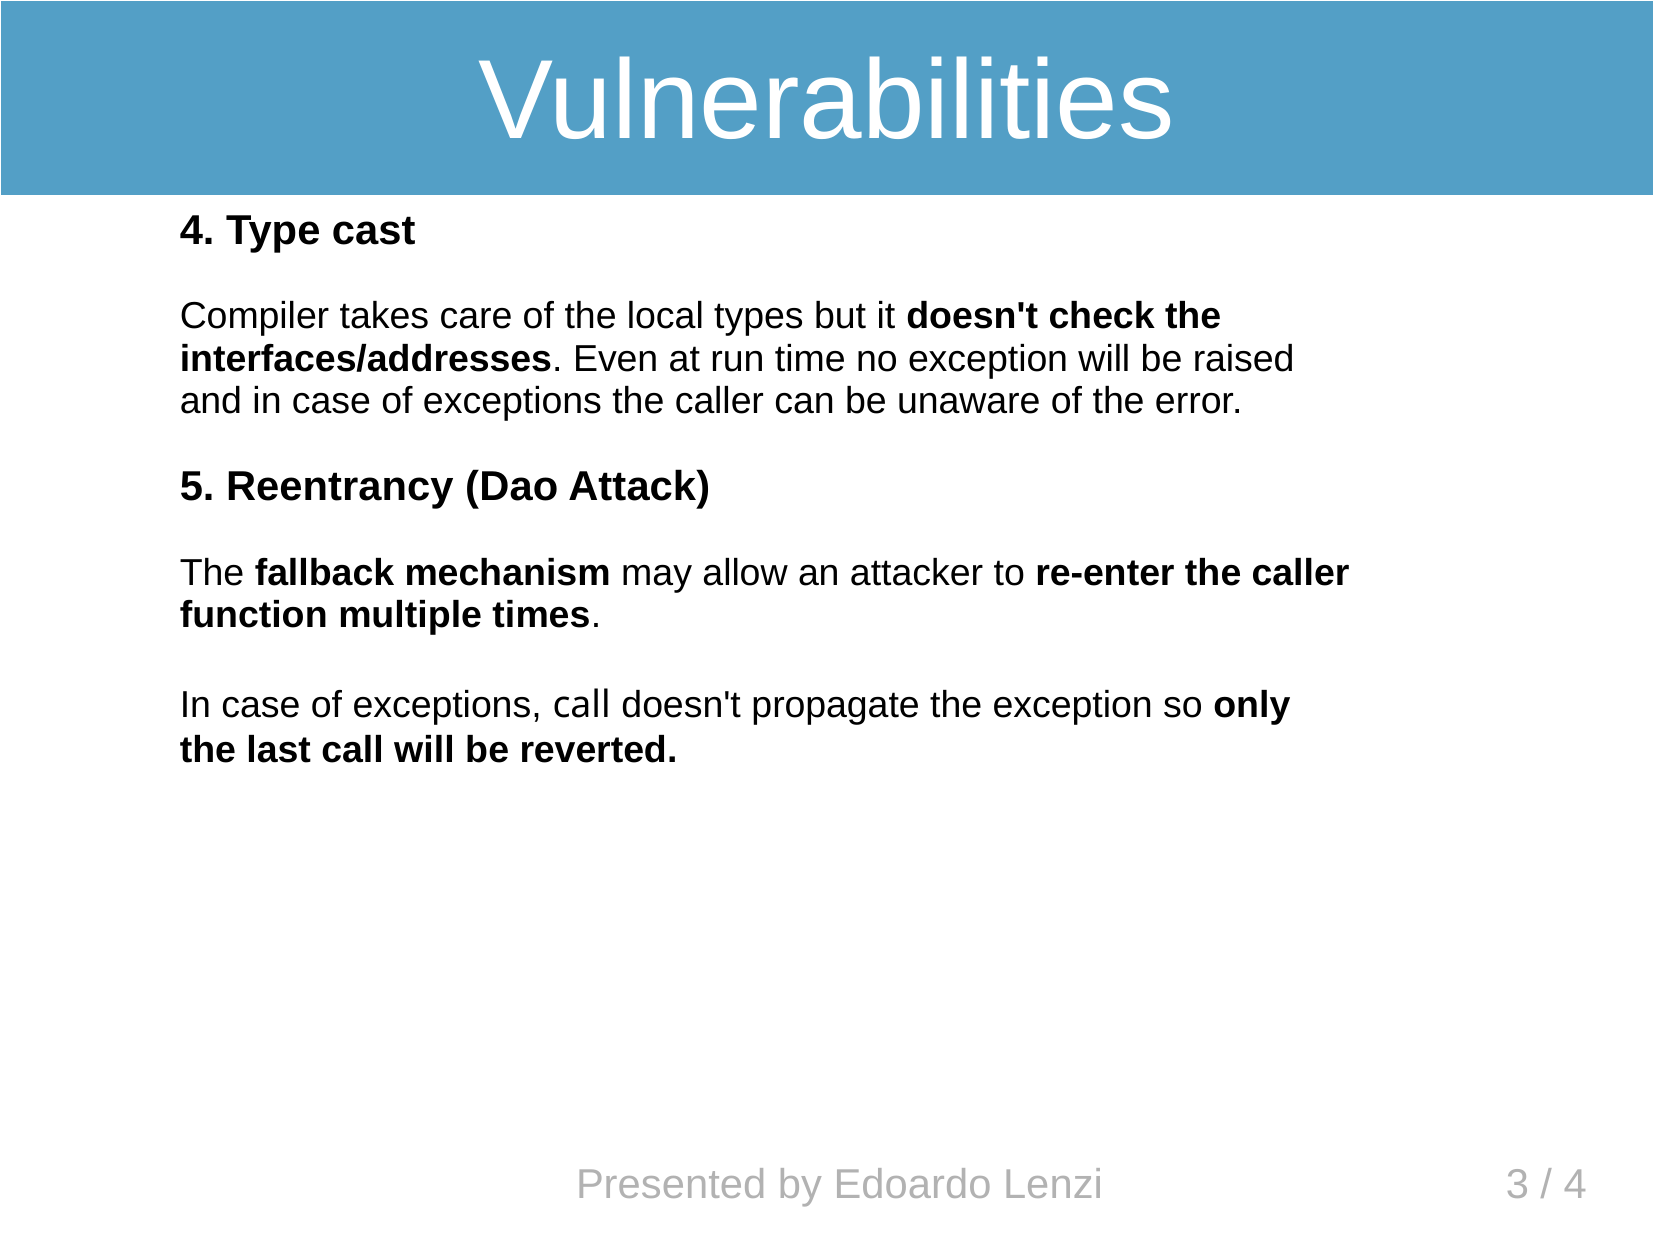

Vulnerabilities
4. Type cast
Compiler takes care of the local types but it doesn't check the interfaces/addresses. Even at run time no exception will be raised
and in case of exceptions the caller can be unaware of the error.
5. Reentrancy (Dao Attack)
The fallback mechanism may allow an attacker to re-enter the caller function multiple times.
In case of exceptions, call doesn't propagate the exception so only the last call will be reverted.
# Presented by Edoardo Lenzi 3 / 4